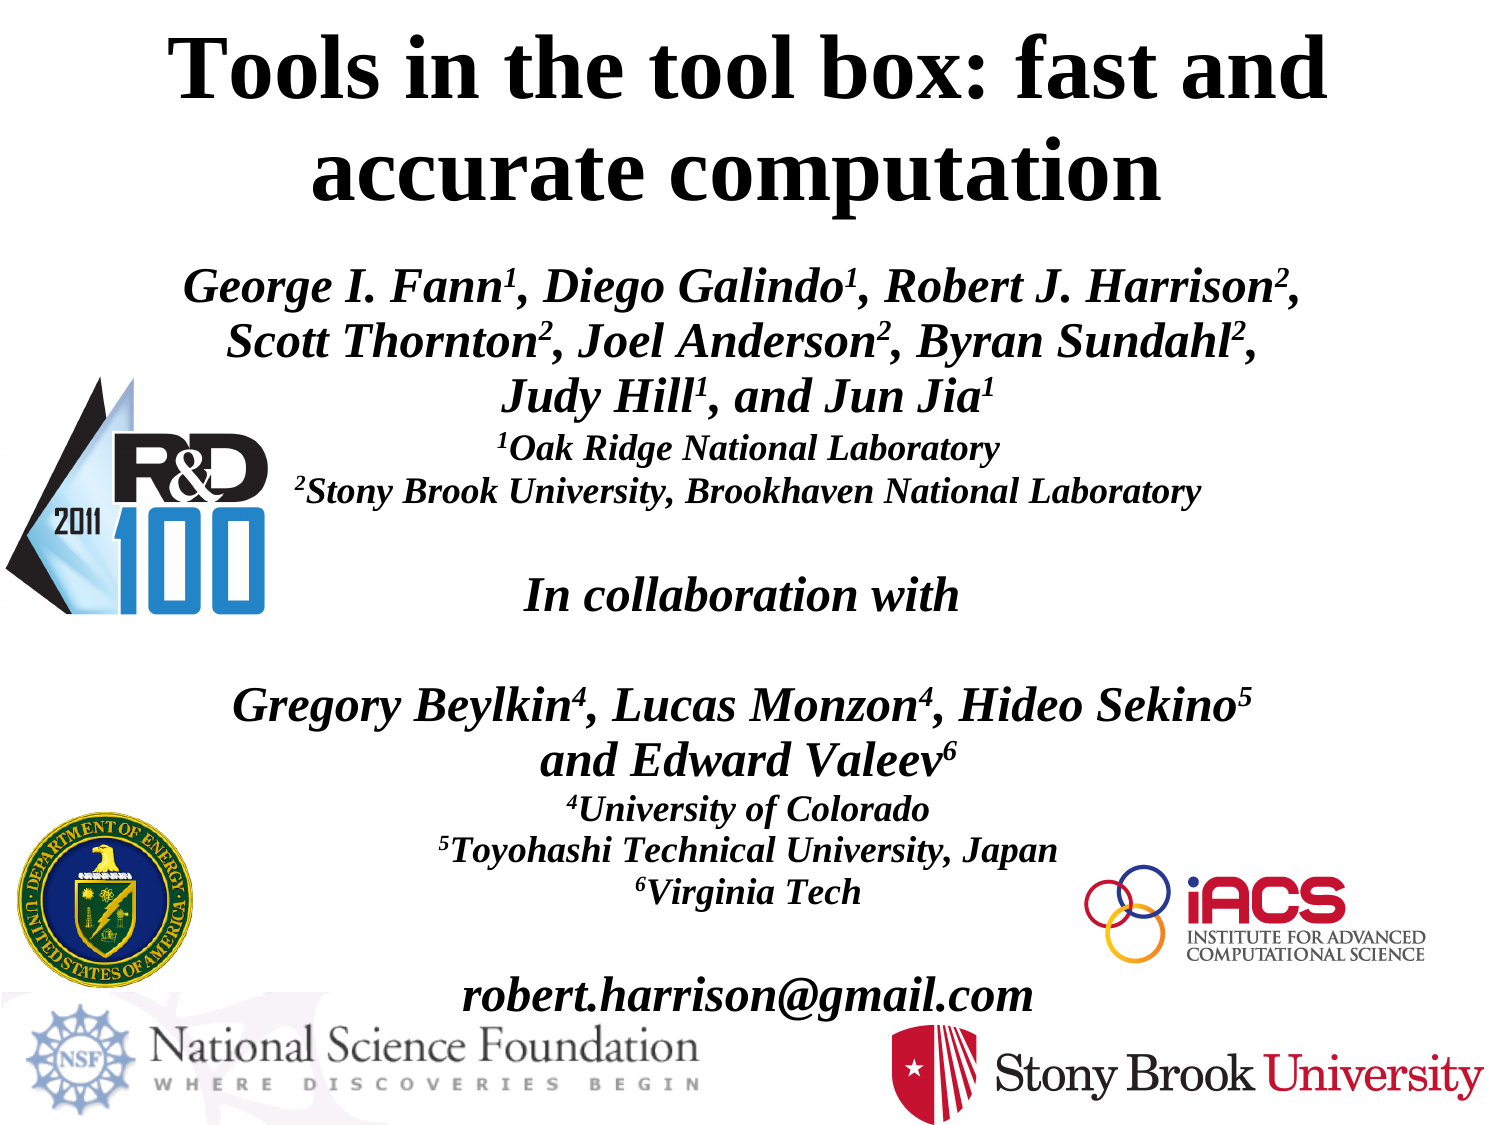

# Tools in the tool box: fast and accurate computation
George I. Fann1, Diego Galindo1, Robert J. Harrison2,
Scott Thornton2, Joel Anderson2, Byran Sundahl2,
Judy Hill1, and Jun Jia1
1Oak Ridge National Laboratory
2Stony Brook University, Brookhaven National Laboratory
In collaboration with
Gregory Beylkin4, Lucas Monzon4, Hideo Sekino5
and Edward Valeev6
4University of Colorado
5Toyohashi Technical University, Japan
6Virginia Tech
robert.harrison@gmail.com